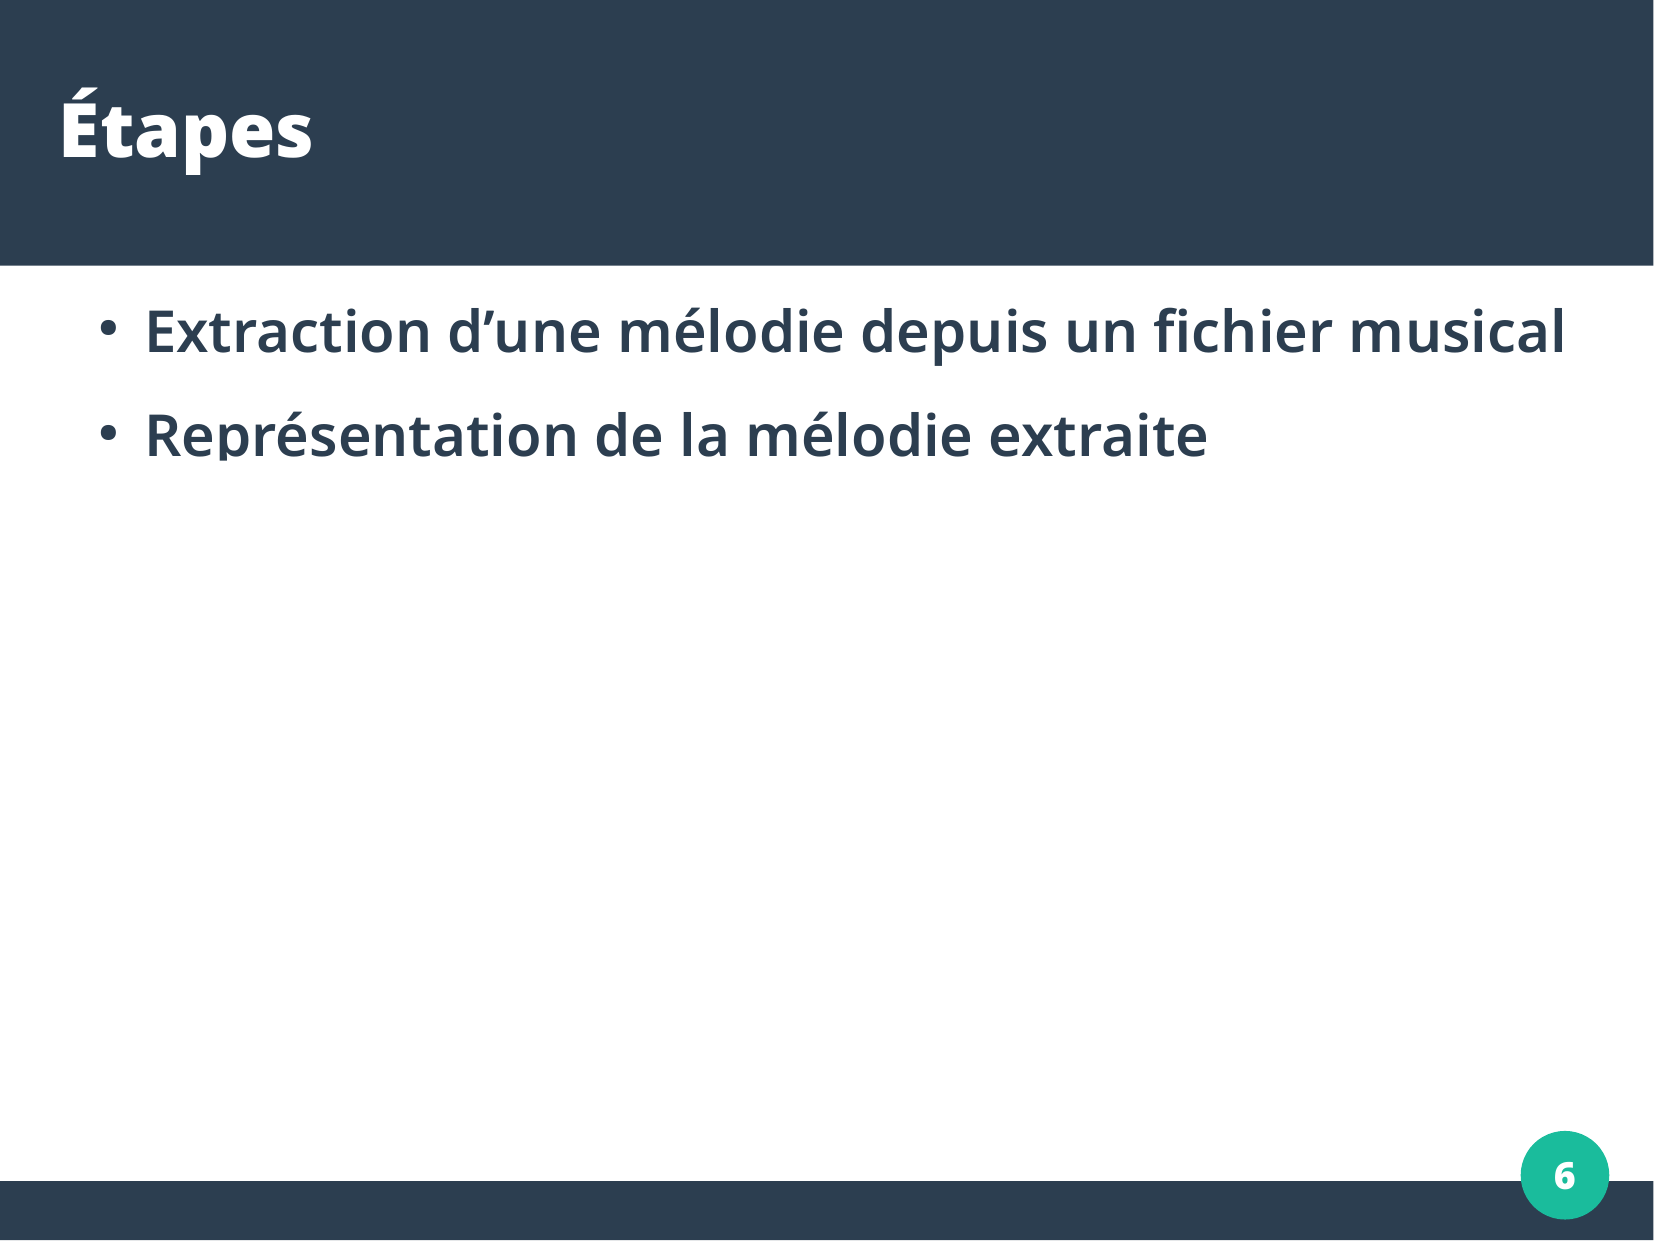

# Étapes
Extraction d’une mélodie depuis un fichier musical
Représentation de la mélodie extraite
Utilisation de la chaîne de Markov
Calcul et représentation des propriétés mélodiques
Génération aléatoire sous contraintes ou markovienne
6